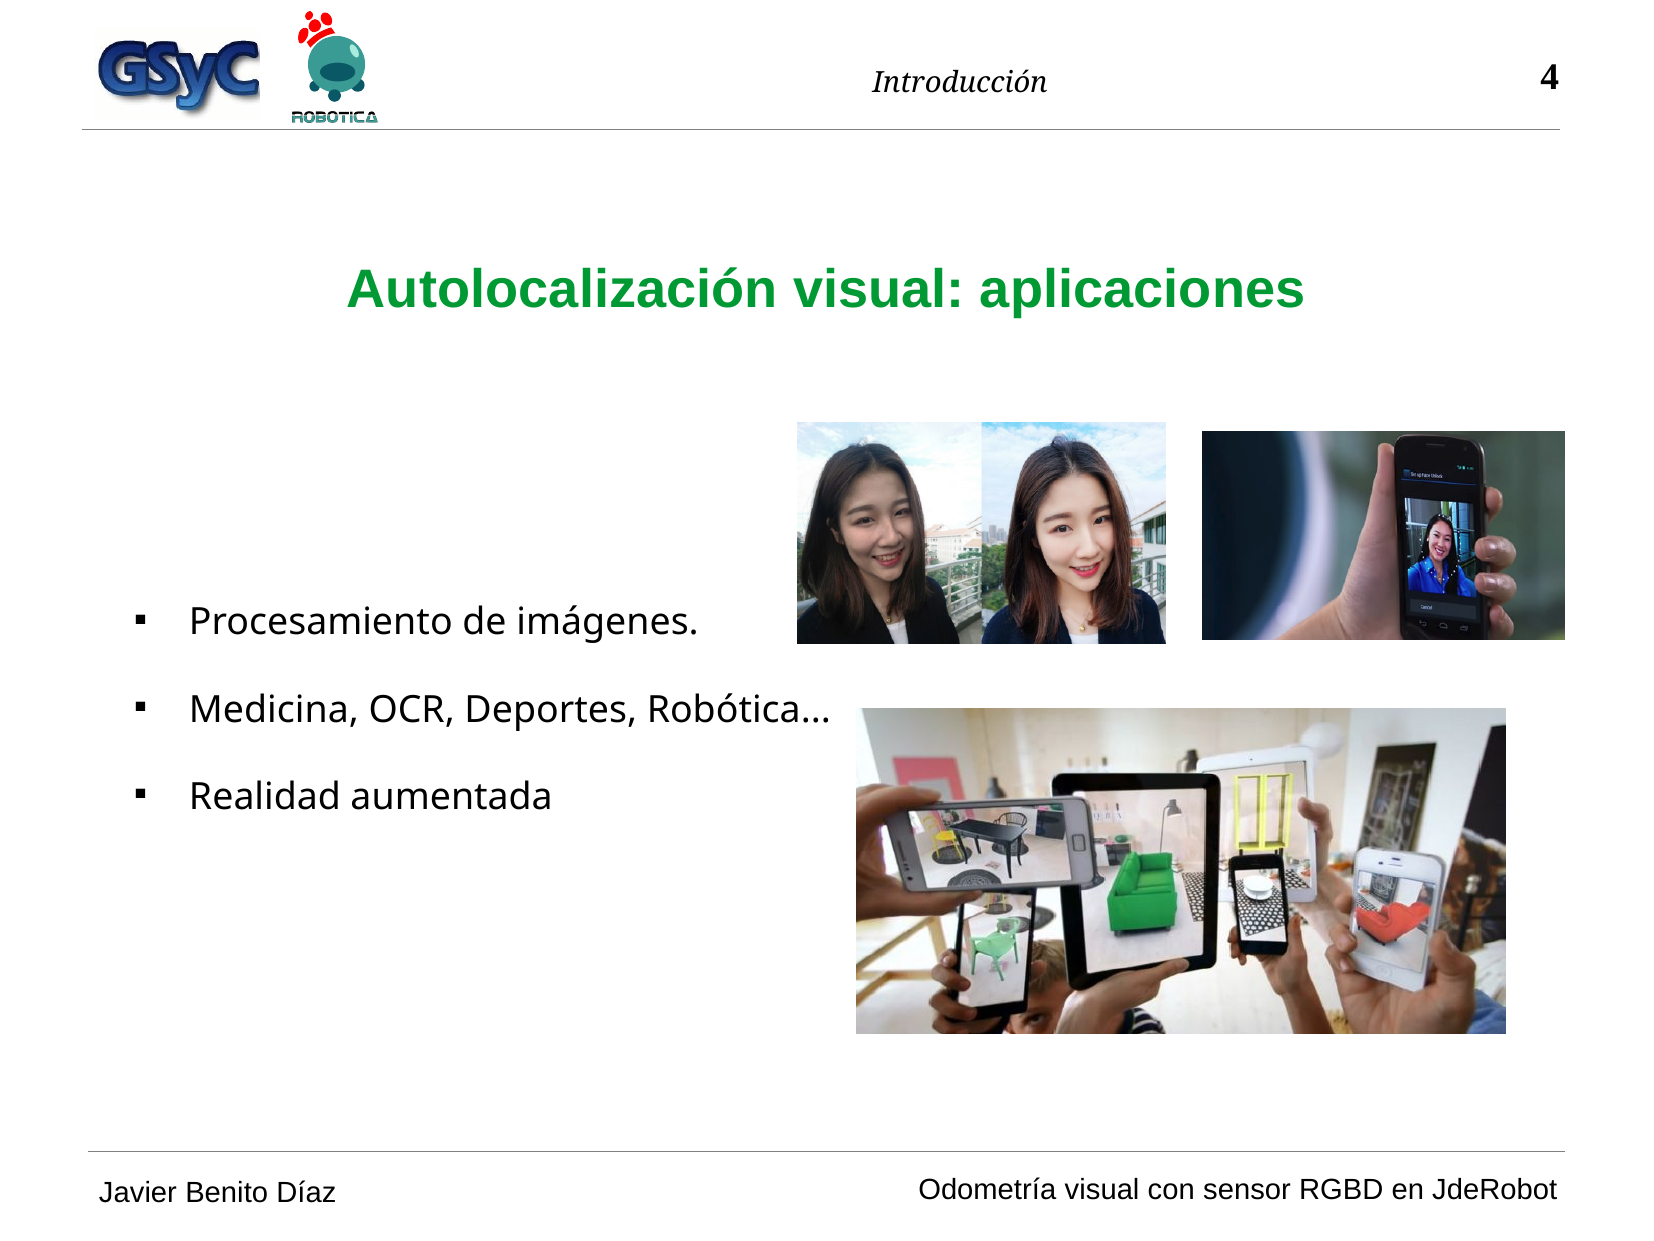

4
Introducción
Autolocalización visual: aplicaciones
# Procesamiento de imágenes.
Medicina, OCR, Deportes, Robótica...
Realidad aumentada